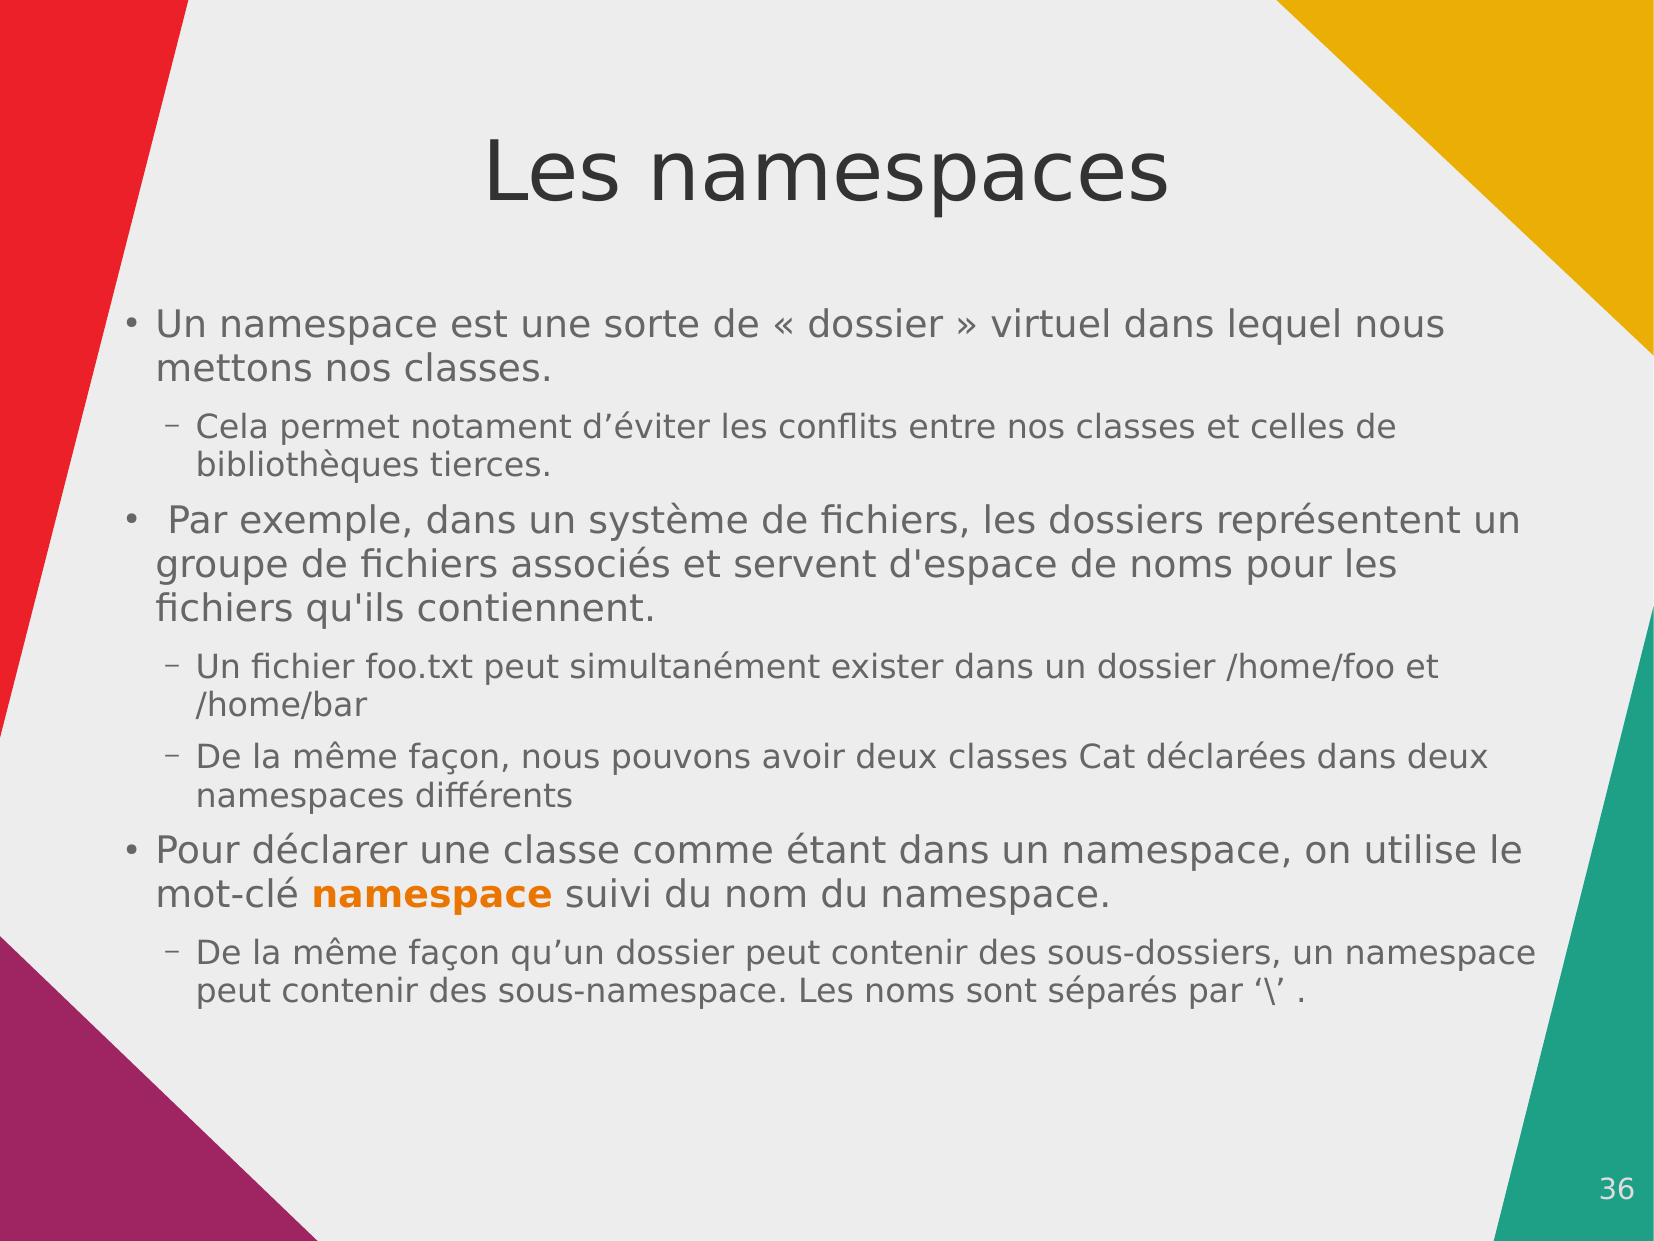

# Les namespaces
Un namespace est une sorte de « dossier » virtuel dans lequel nous mettons nos classes.
Cela permet notament d’éviter les conflits entre nos classes et celles de bibliothèques tierces.
 Par exemple, dans un système de fichiers, les dossiers représentent un groupe de fichiers associés et servent d'espace de noms pour les fichiers qu'ils contiennent.
Un fichier foo.txt peut simultanément exister dans un dossier /home/foo et /home/bar
De la même façon, nous pouvons avoir deux classes Cat déclarées dans deux namespaces différents
Pour déclarer une classe comme étant dans un namespace, on utilise le mot-clé namespace suivi du nom du namespace.
De la même façon qu’un dossier peut contenir des sous-dossiers, un namespace peut contenir des sous-namespace. Les noms sont séparés par ‘\’ .
36